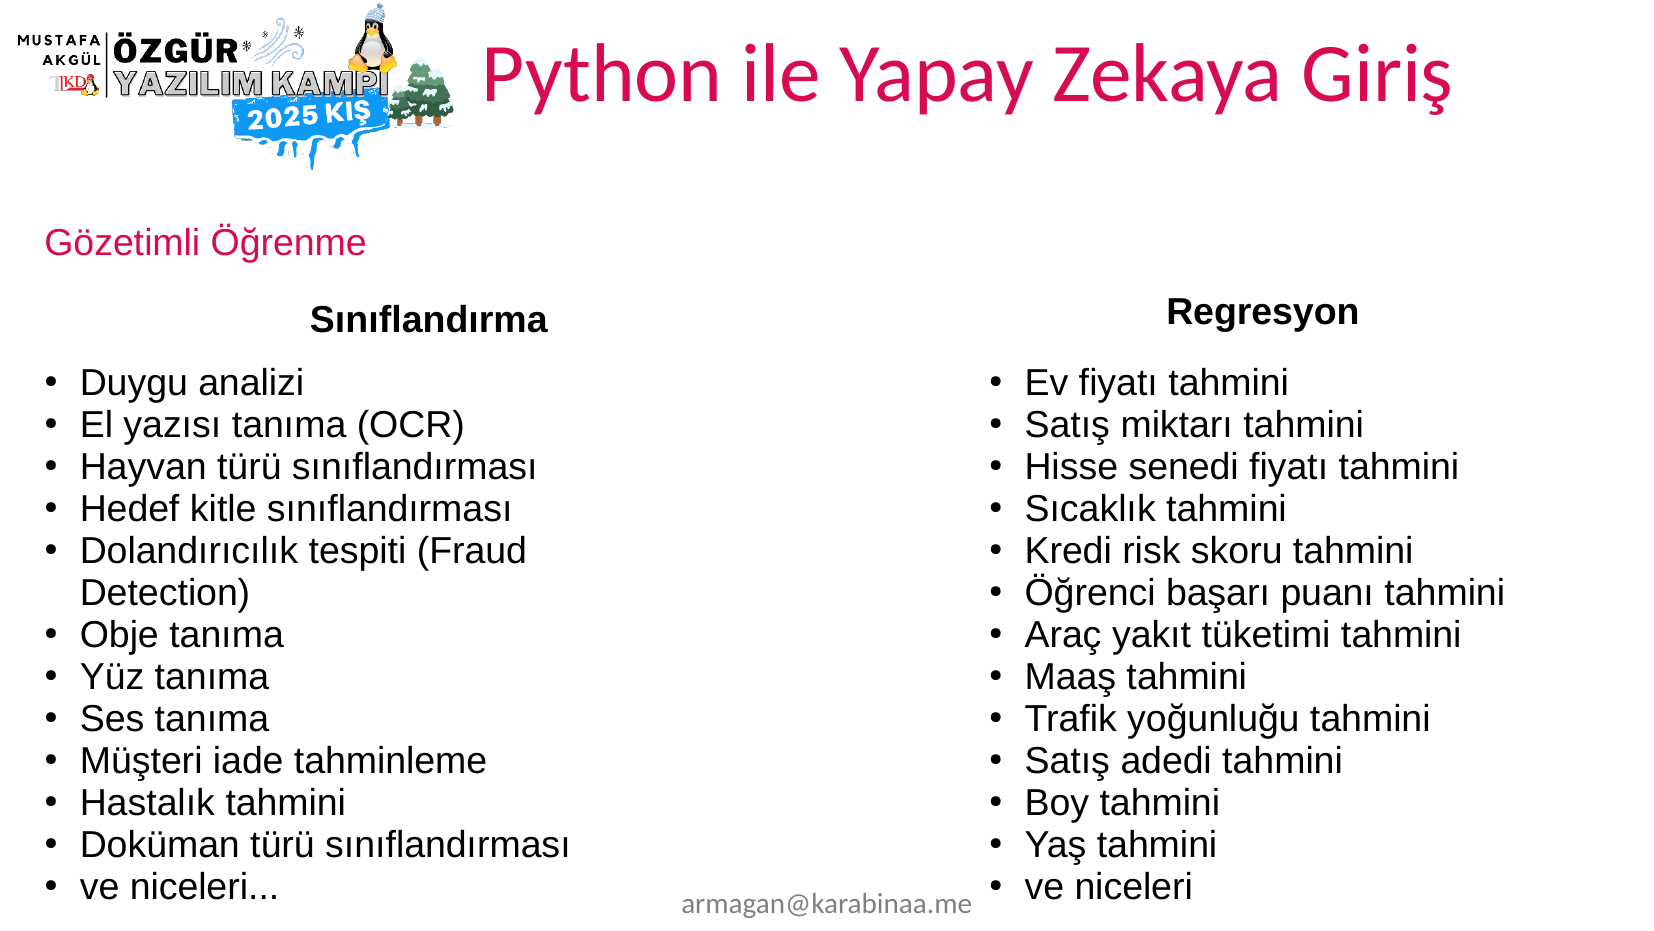

Python ile Yapay Zekaya Giriş
Gözetimli Öğrenme
Regresyon
Sınıflandırma
Duygu analizi
El yazısı tanıma (OCR)
Hayvan türü sınıflandırması
Hedef kitle sınıflandırması
Dolandırıcılık tespiti (Fraud Detection)
Obje tanıma
Yüz tanıma
Ses tanıma
Müşteri iade tahminleme
Hastalık tahmini
Doküman türü sınıflandırması
ve niceleri...
Ev fiyatı tahmini
Satış miktarı tahmini
Hisse senedi fiyatı tahmini
Sıcaklık tahmini
Kredi risk skoru tahmini
Öğrenci başarı puanı tahmini
Araç yakıt tüketimi tahmini
Maaş tahmini
Trafik yoğunluğu tahmini
Satış adedi tahmini
Boy tahmini
Yaş tahmini
ve niceleri
armagan@karabinaa.me